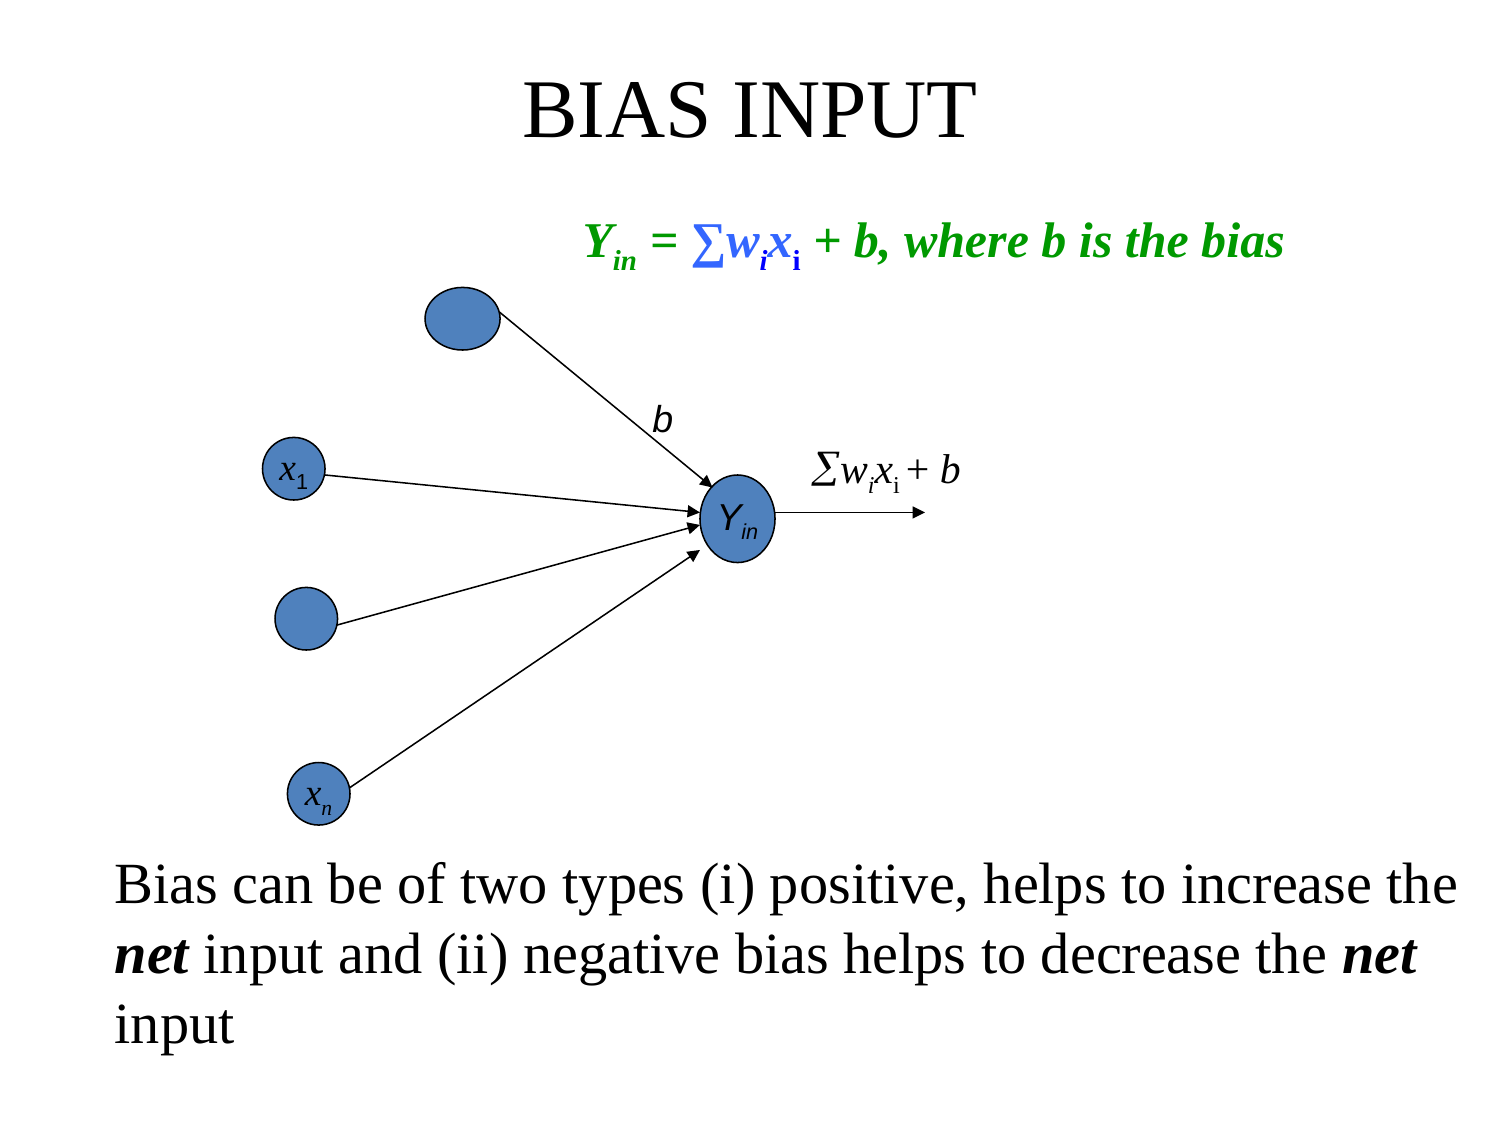

# BIAS INPUT
Yin = ∑wixi + b, where b is the bias
b
wixi + b
x1
Yin
xn
Bias can be of two types (i) positive, helps to increase the net input and (ii) negative bias helps to decrease the net input